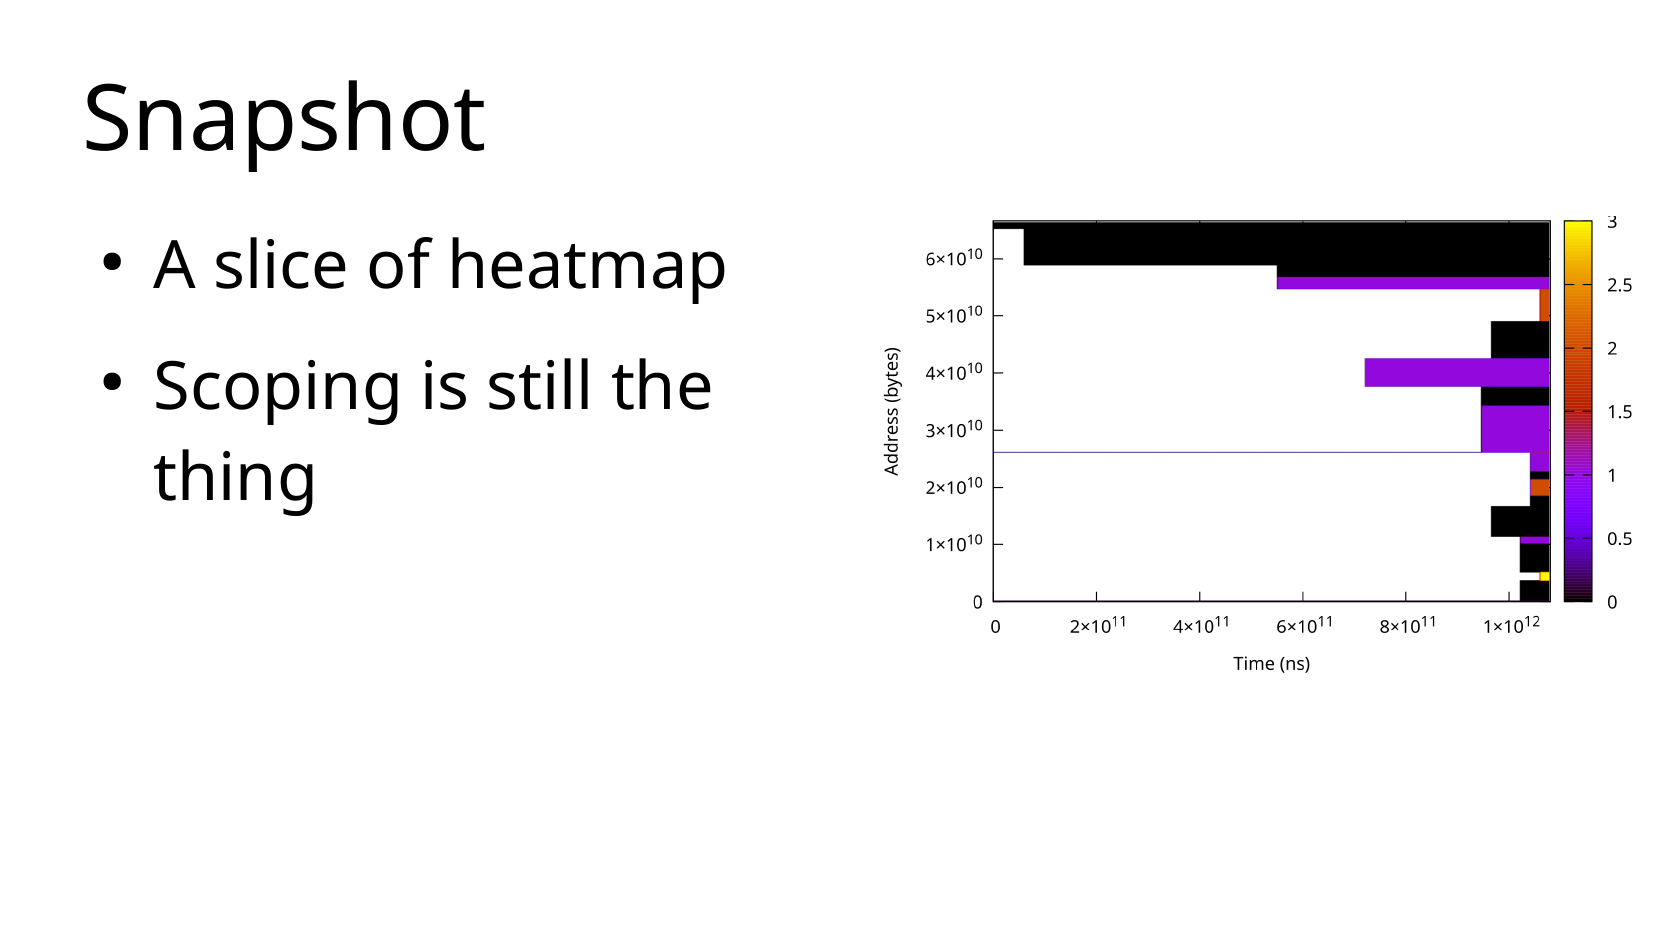

# Snapshot
A slice of heatmap
Scoping is still the thing